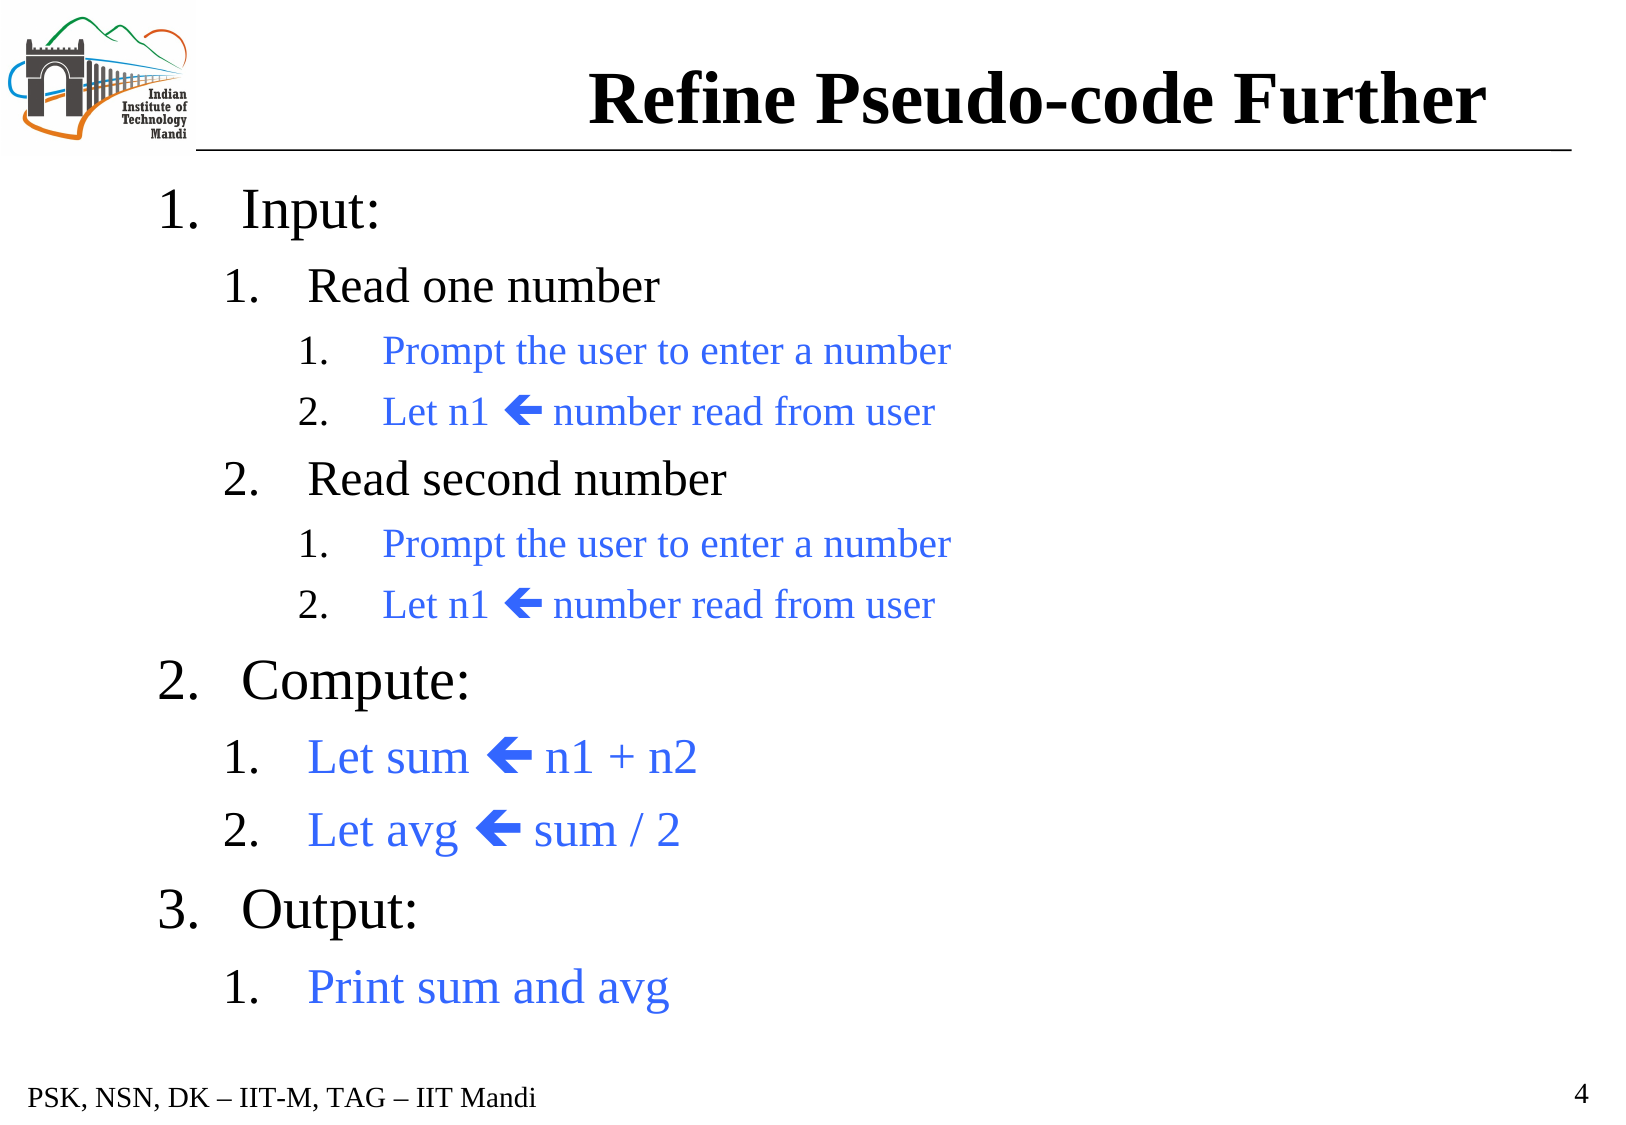

# Refine Pseudo-code Further
Input:
Read one number
Prompt the user to enter a number
Let n1  number read from user
Read second number
Prompt the user to enter a number
Let n1  number read from user
Compute:
Let sum  n1 + n2
Let avg  sum / 2
Output:
Print sum and avg